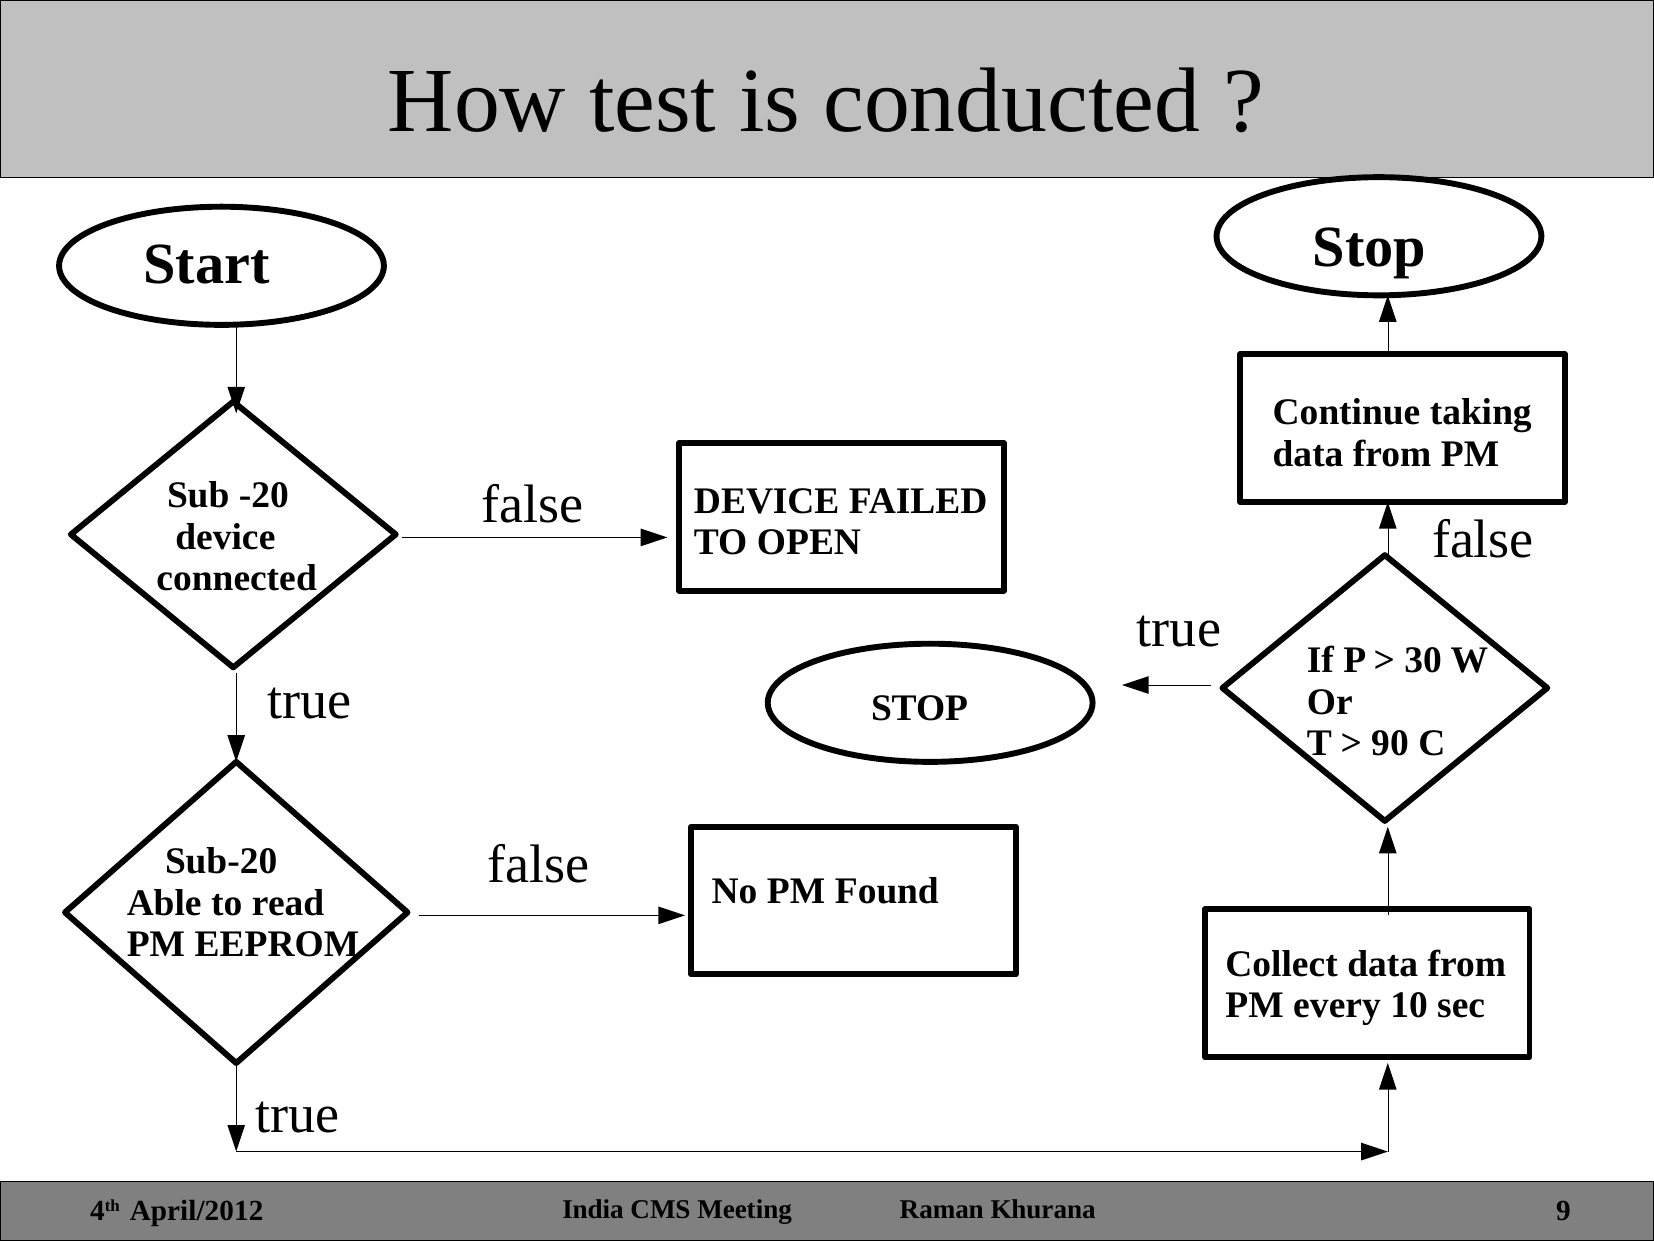

# How test is conducted ?
Stop
Start
Continue taking data from PM
 Sub -20
 device
connected
false
DEVICE FAILED TO OPEN
false
true
If P > 30 W
Or
T > 90 C
true
STOP
false
 Sub-20
Able to read
PM EEPROM
No PM Found
Collect data from
PM every 10 sec
true
9